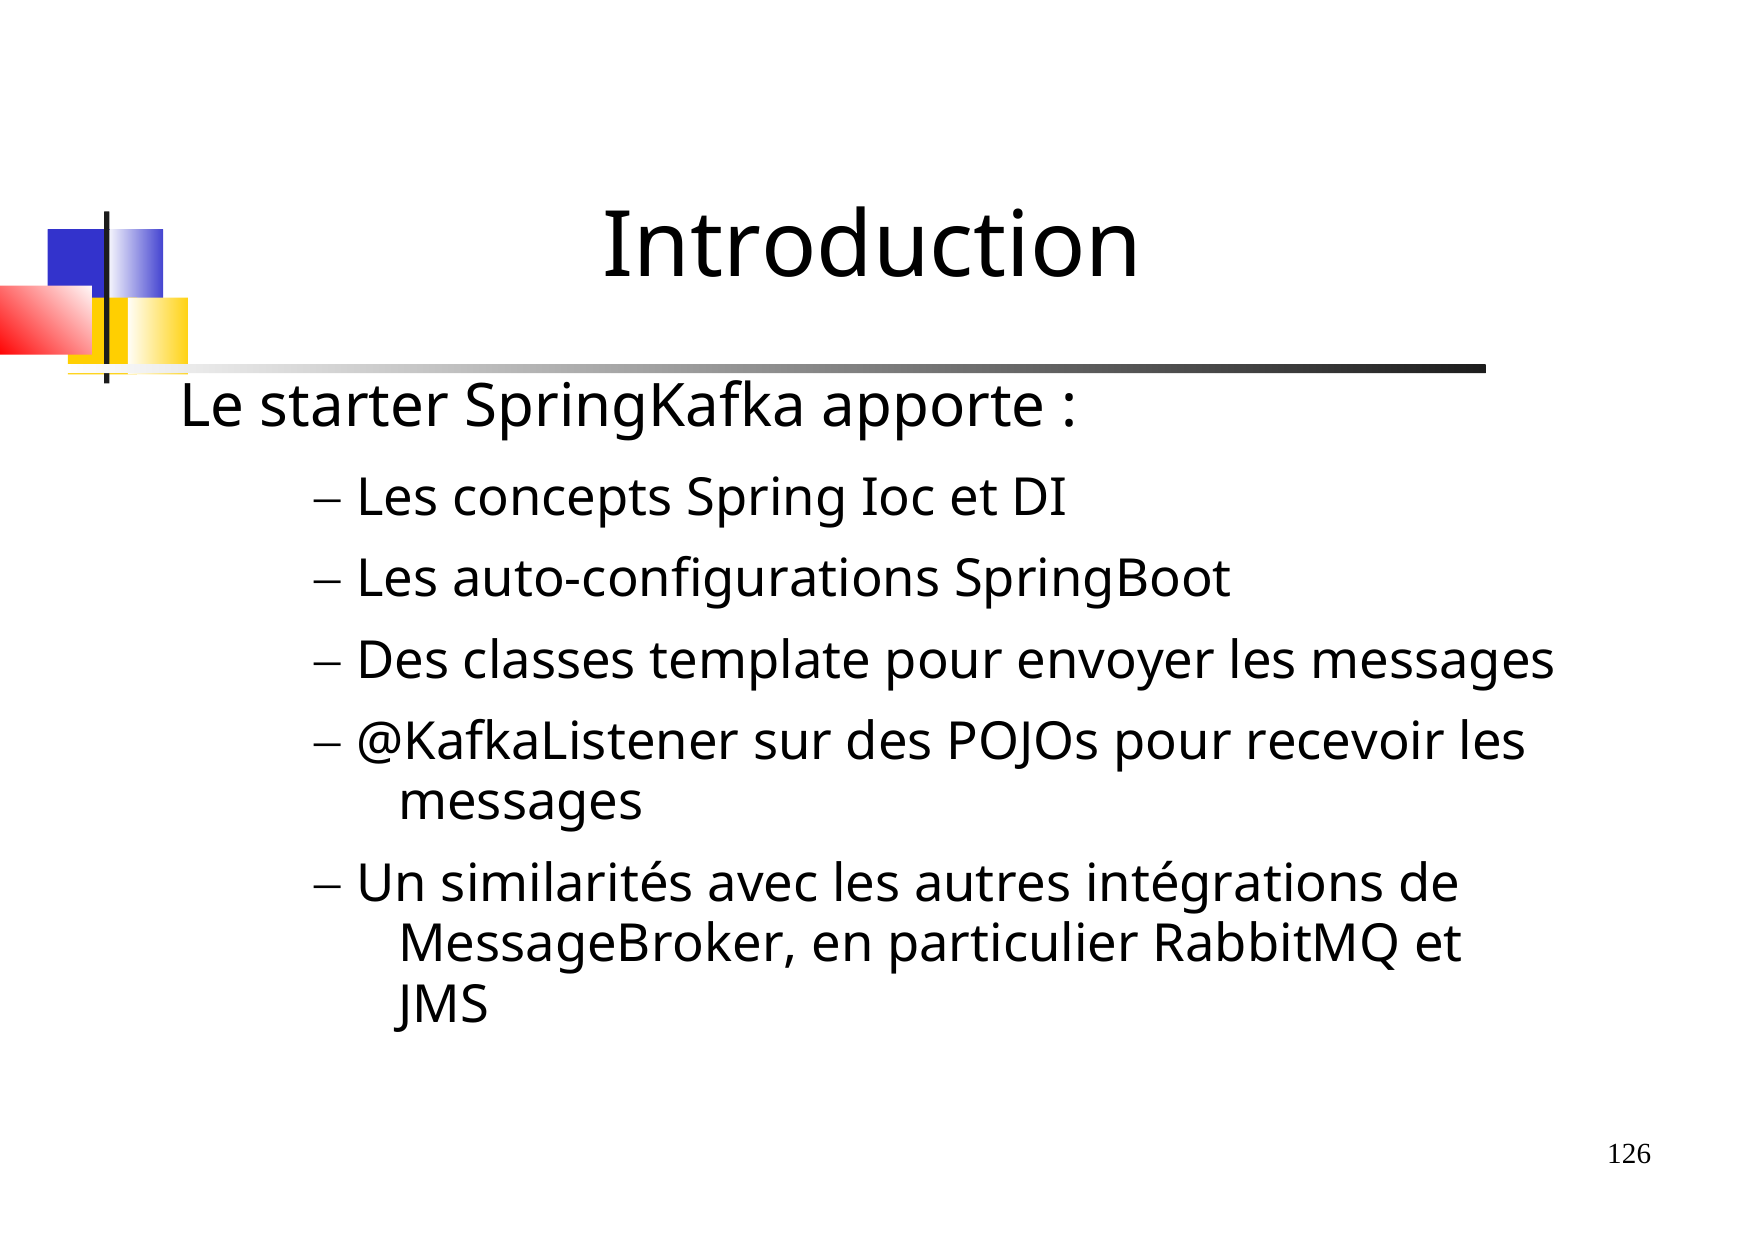

# Introduction
Le starter SpringKafka apporte :
Les concepts Spring Ioc et DI
Les auto-configurations SpringBoot
Des classes template pour envoyer les messages
@KafkaListener sur des POJOs pour recevoir les messages
Un similarités avec les autres intégrations de MessageBroker, en particulier RabbitMQ et JMS